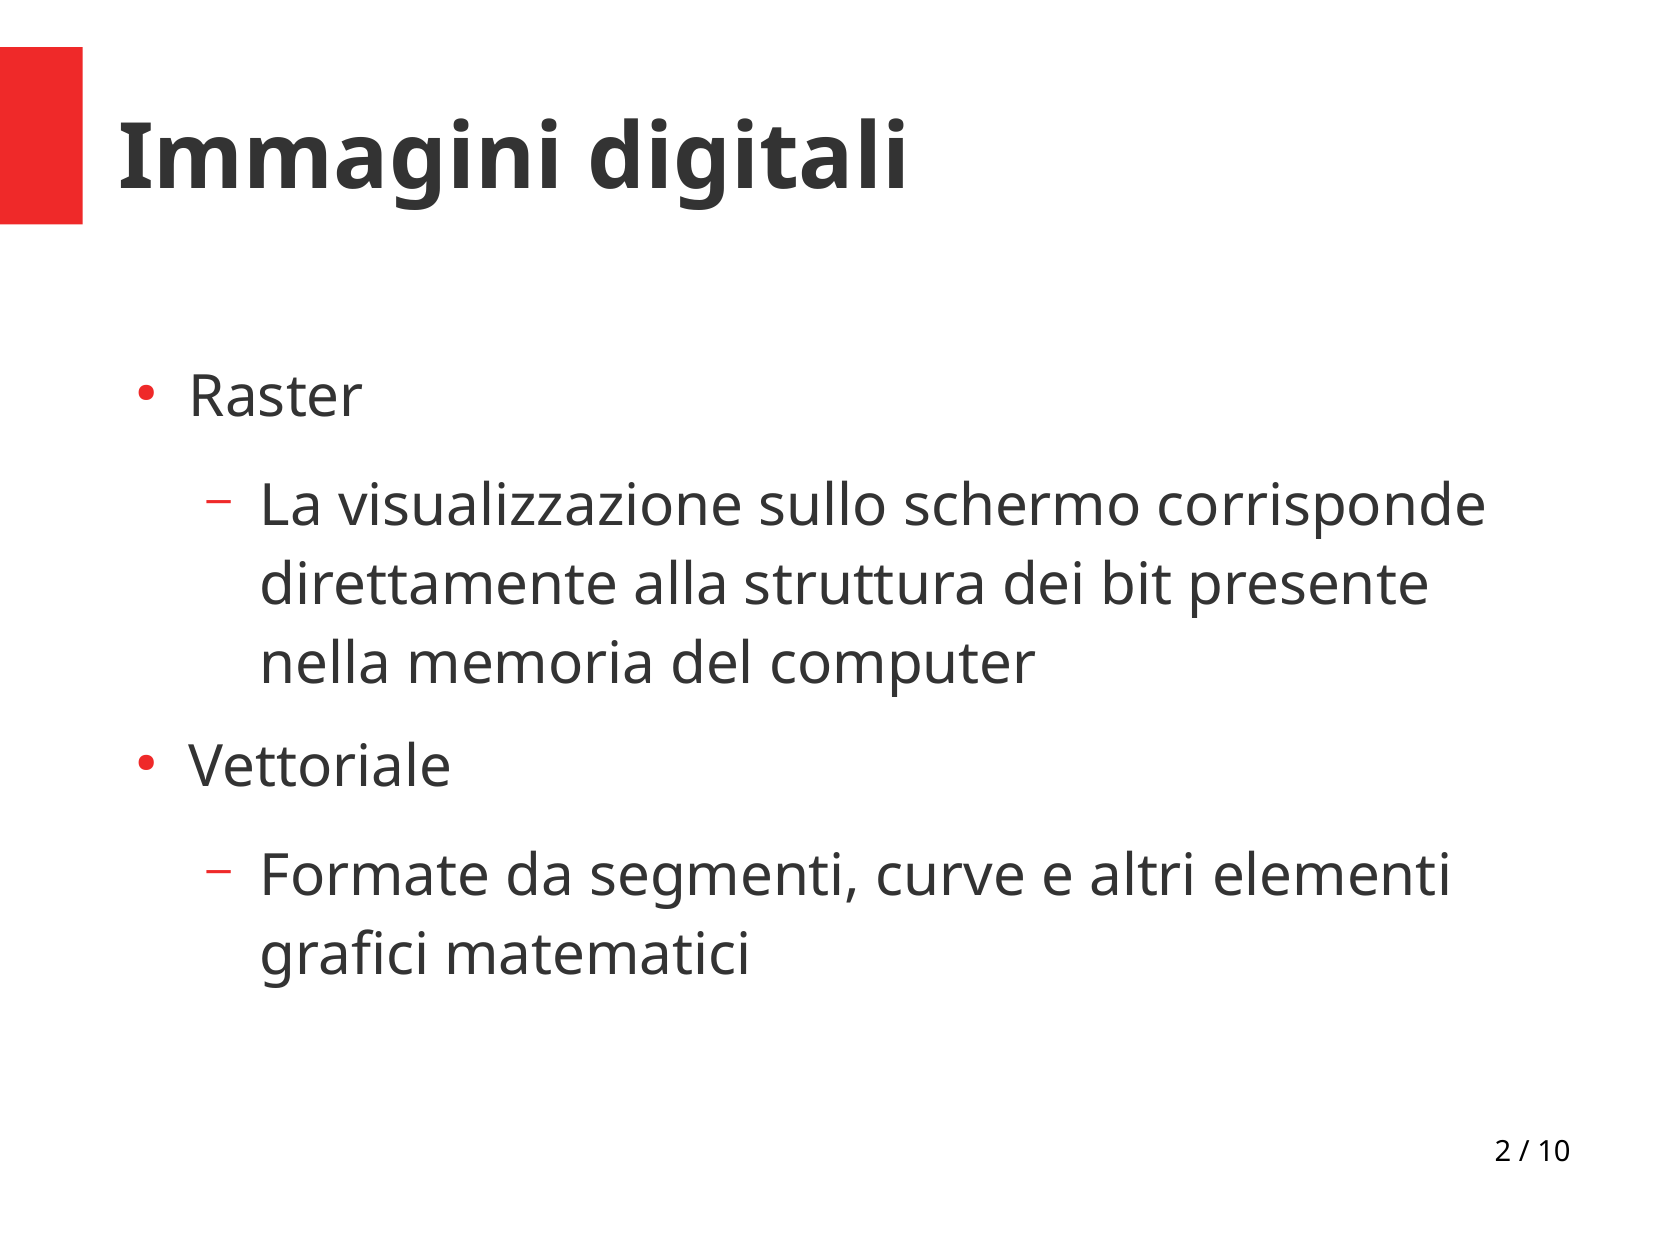

# Immagini digitali
Raster
La visualizzazione sullo schermo corrisponde direttamente alla struttura dei bit presente nella memoria del computer
Vettoriale
Formate da segmenti, curve e altri elementi grafici matematici
2